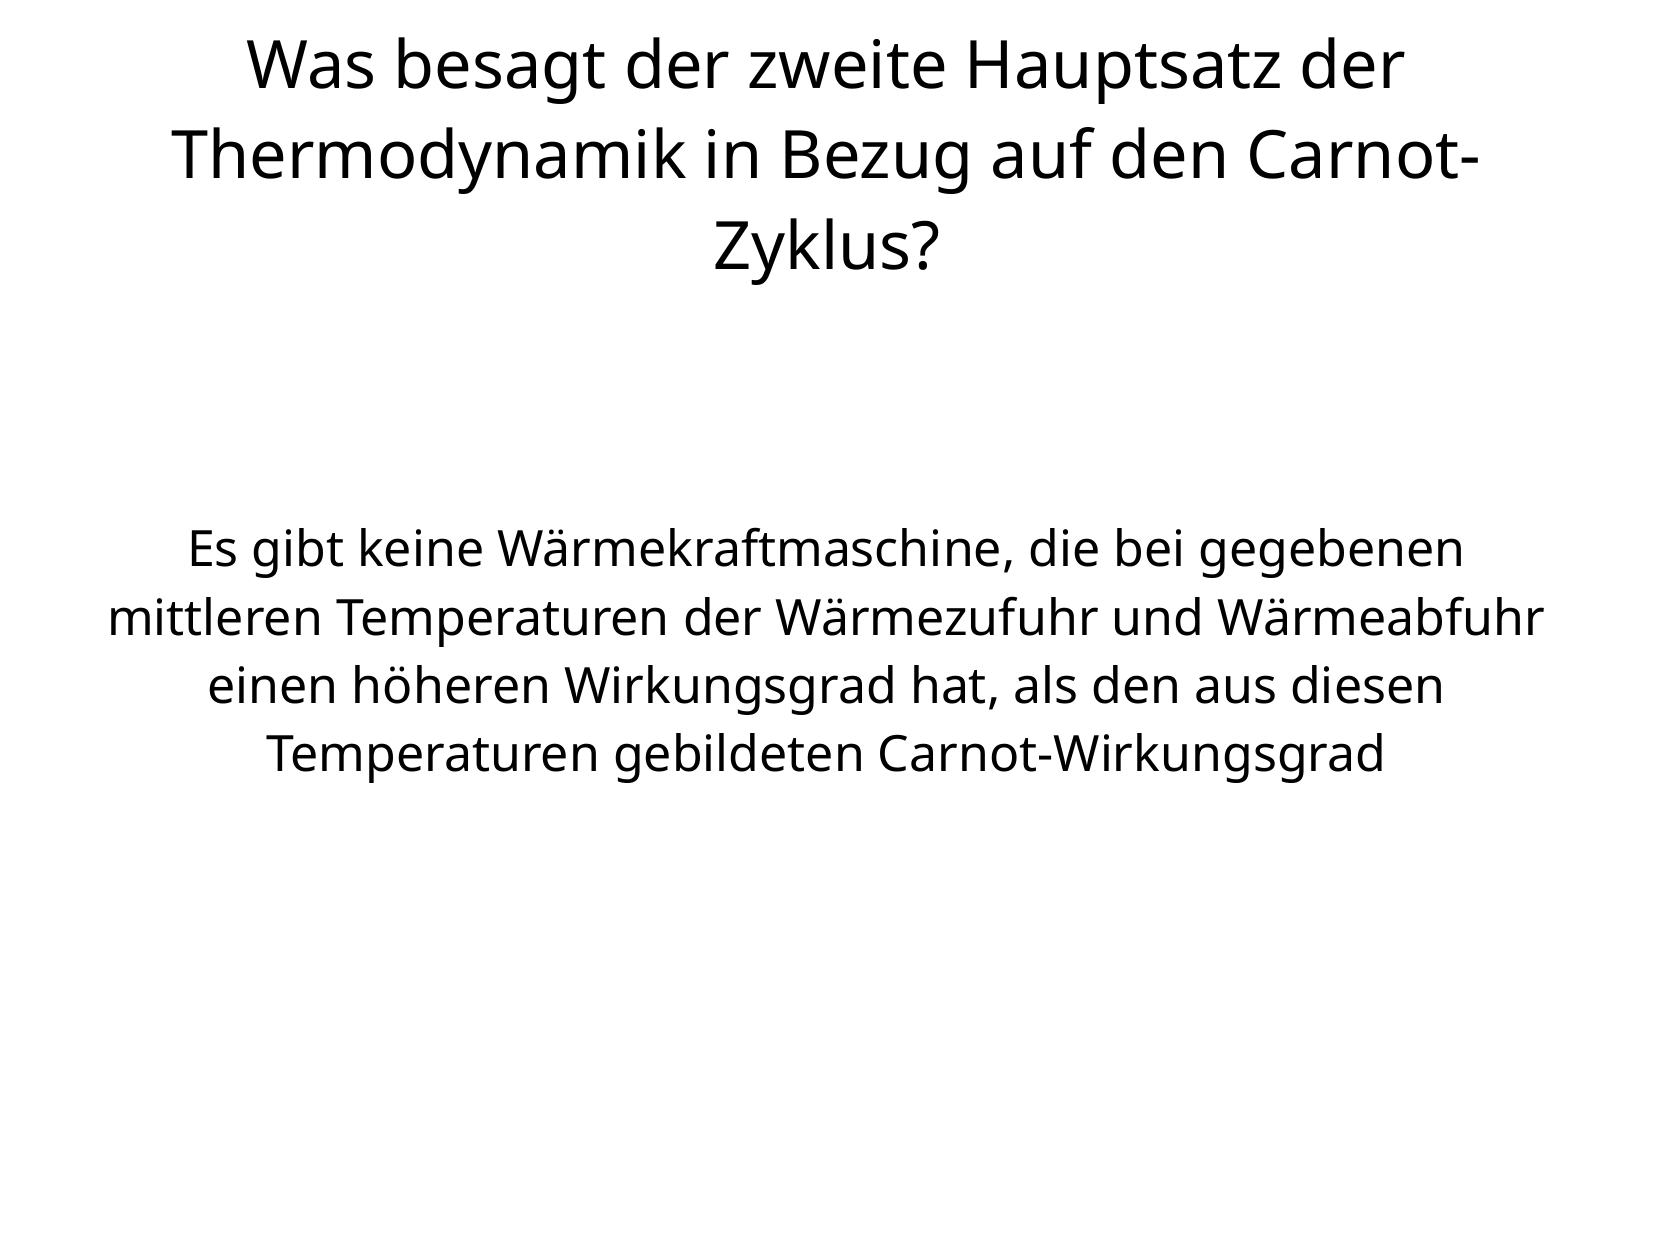

# Was besagt der zweite Hauptsatz der Thermodynamik in Bezug auf den Carnot-Zyklus?
Es gibt keine Wärmekraftmaschine, die bei gegebenen mittleren Temperaturen der Wärmezufuhr und Wärmeabfuhr einen höheren Wirkungsgrad hat, als den aus diesen Temperaturen gebildeten Carnot-Wirkungsgrad